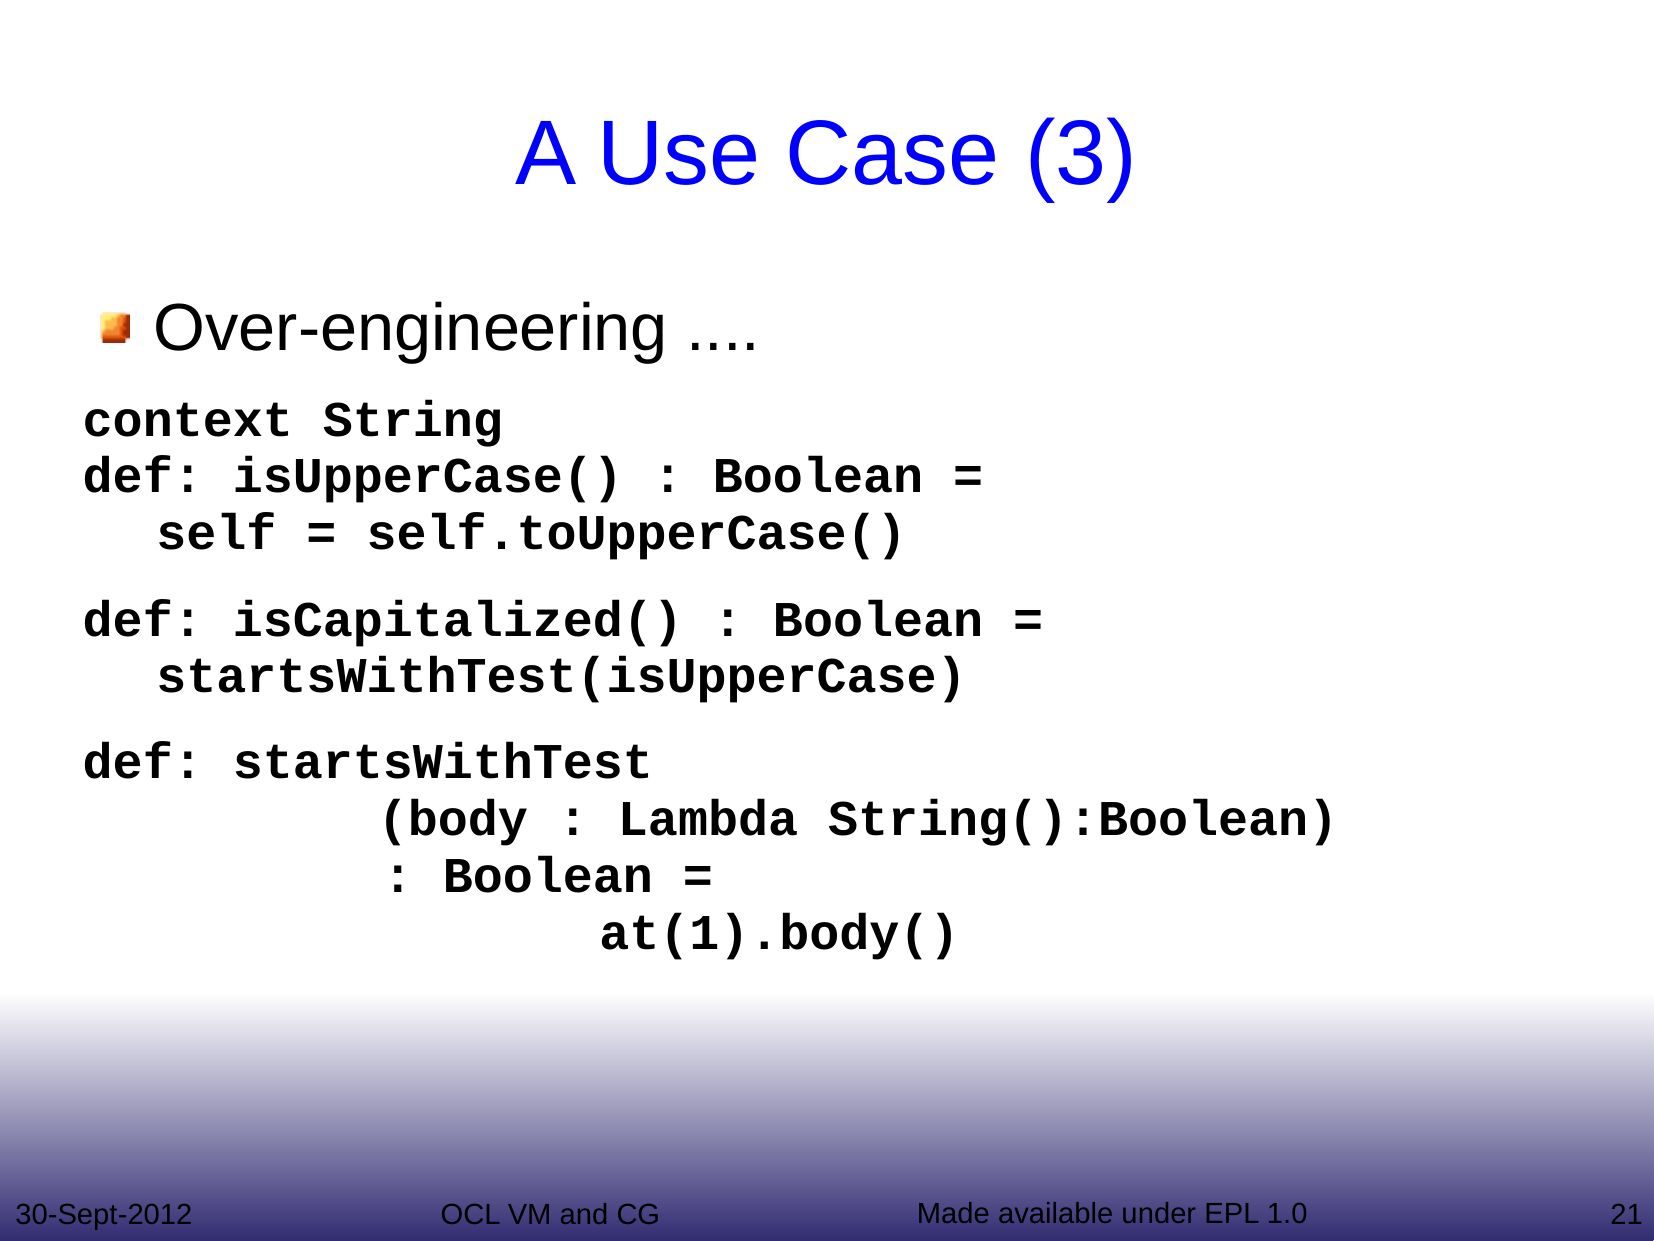

# A Use Case (3)
Over-engineering ....
context String
def: isUpperCase() : Boolean =
	self = self.toUpperCase()
def: isCapitalized() : Boolean =
	startsWithTest(isUpperCase)
def: startsWithTest
				(body : Lambda String():Boolean) : Boolean =
							at(1).body()
30-Sept-2012
OCL VM and CG
21